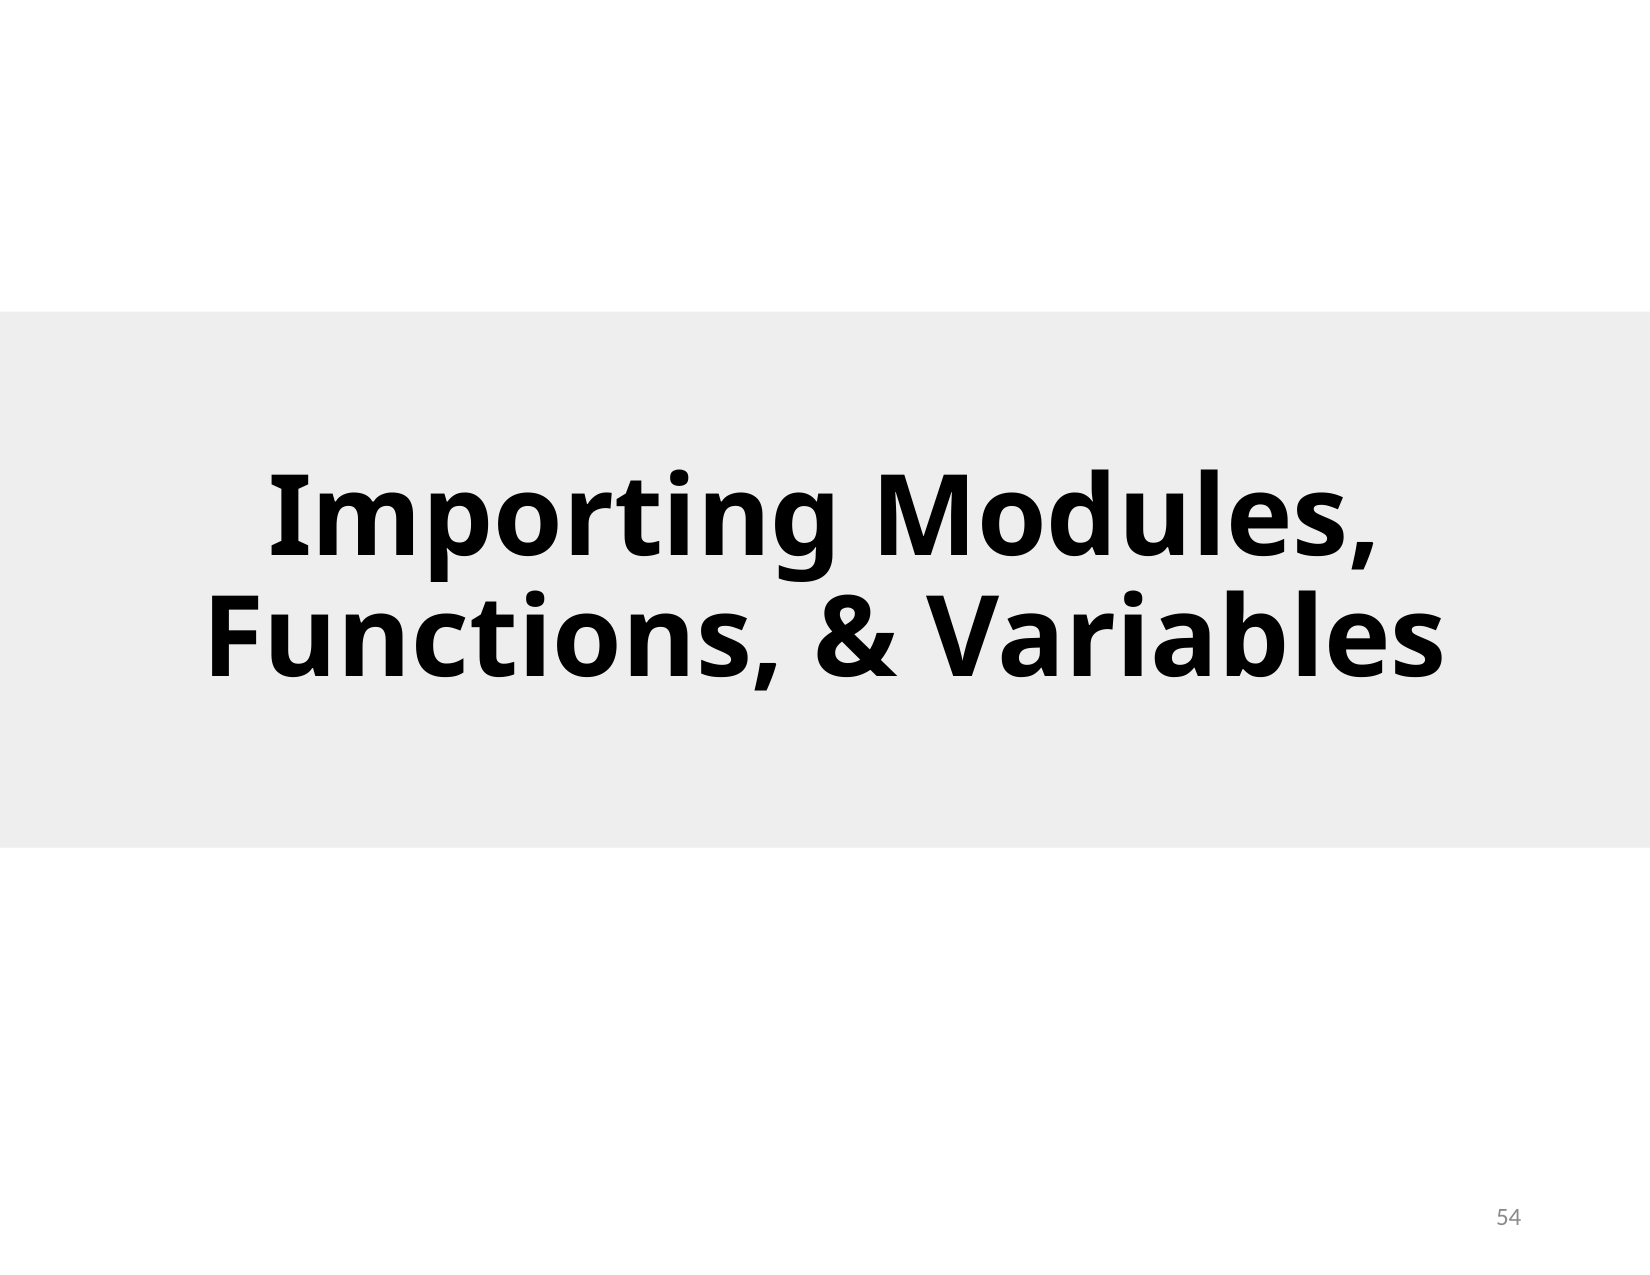

# Importing Modules, Functions, & Variables
54